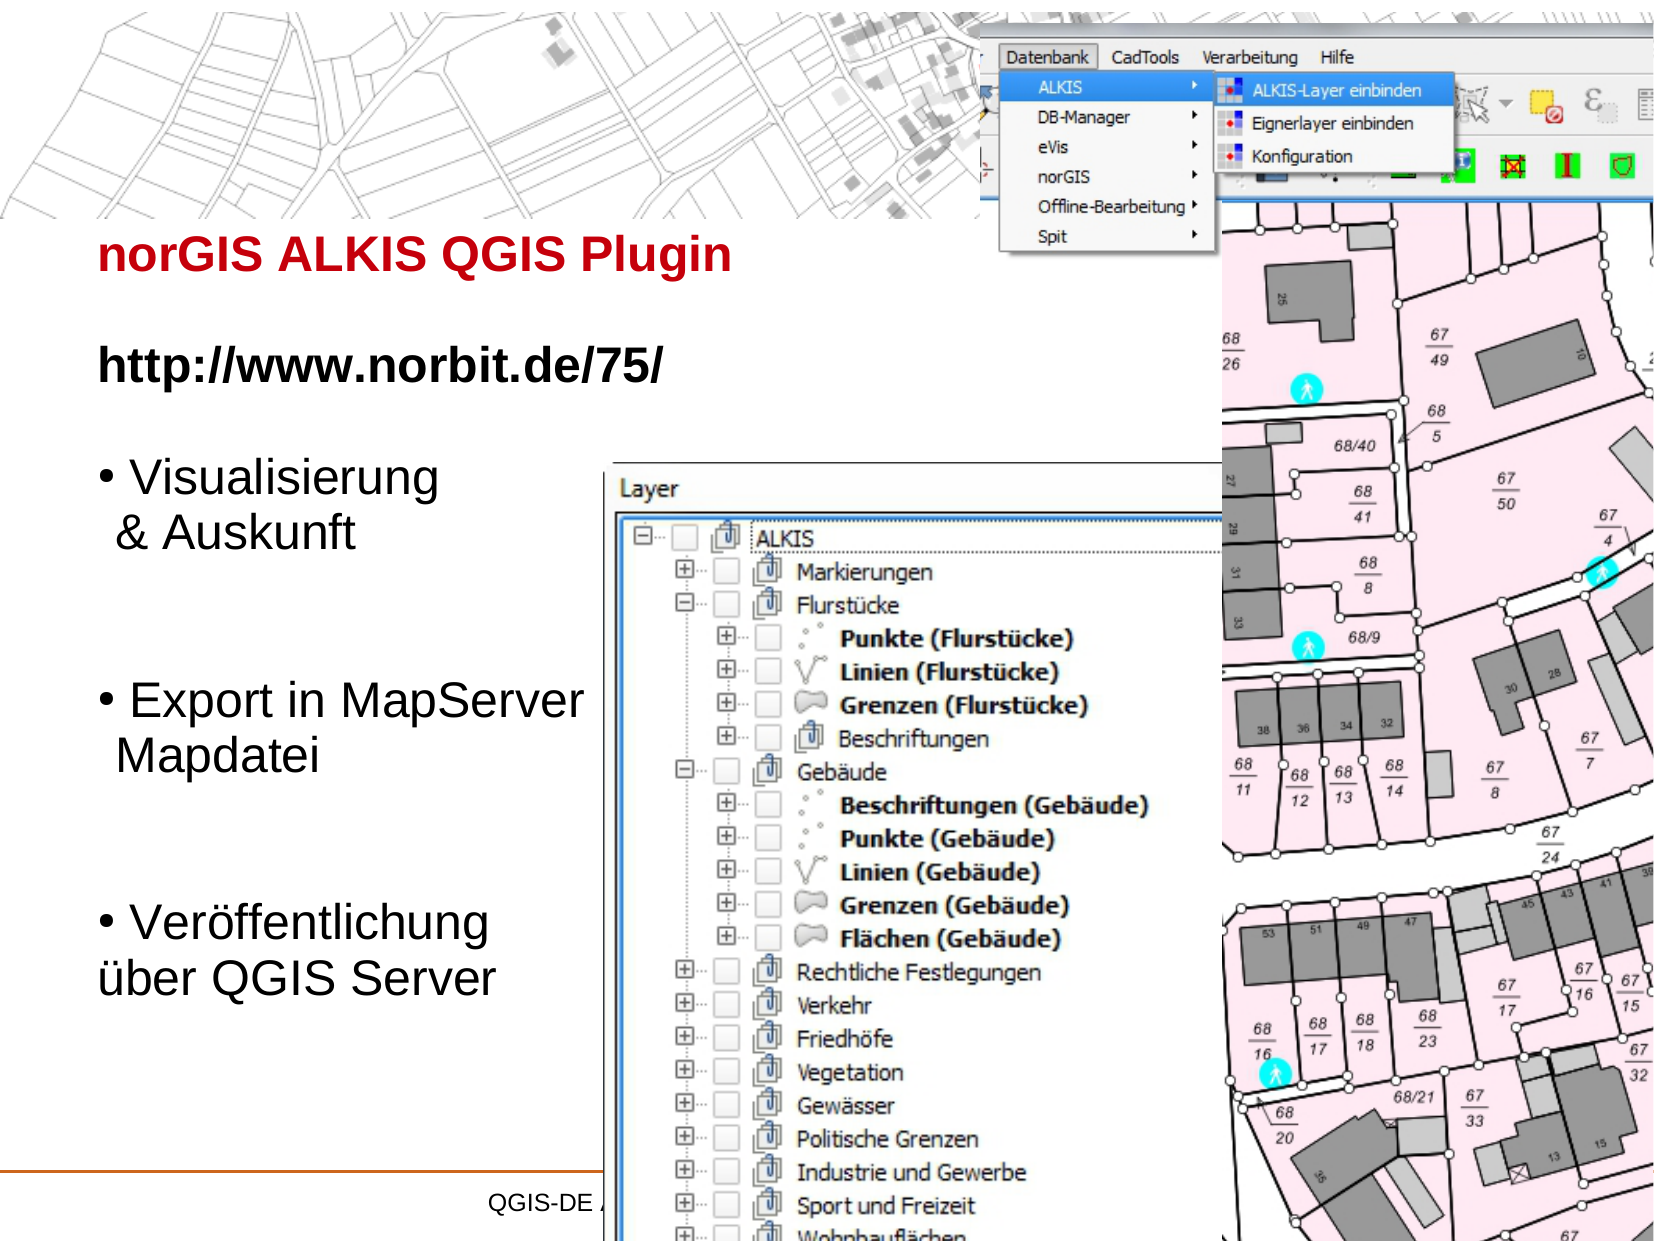

norGIS ALKIS QGIS Plugin
http://www.norbit.de/75/
 Visualisierung
& Auskunft
 Export in MapServer
Mapdatei
 Veröffentlichung
über QGIS Server